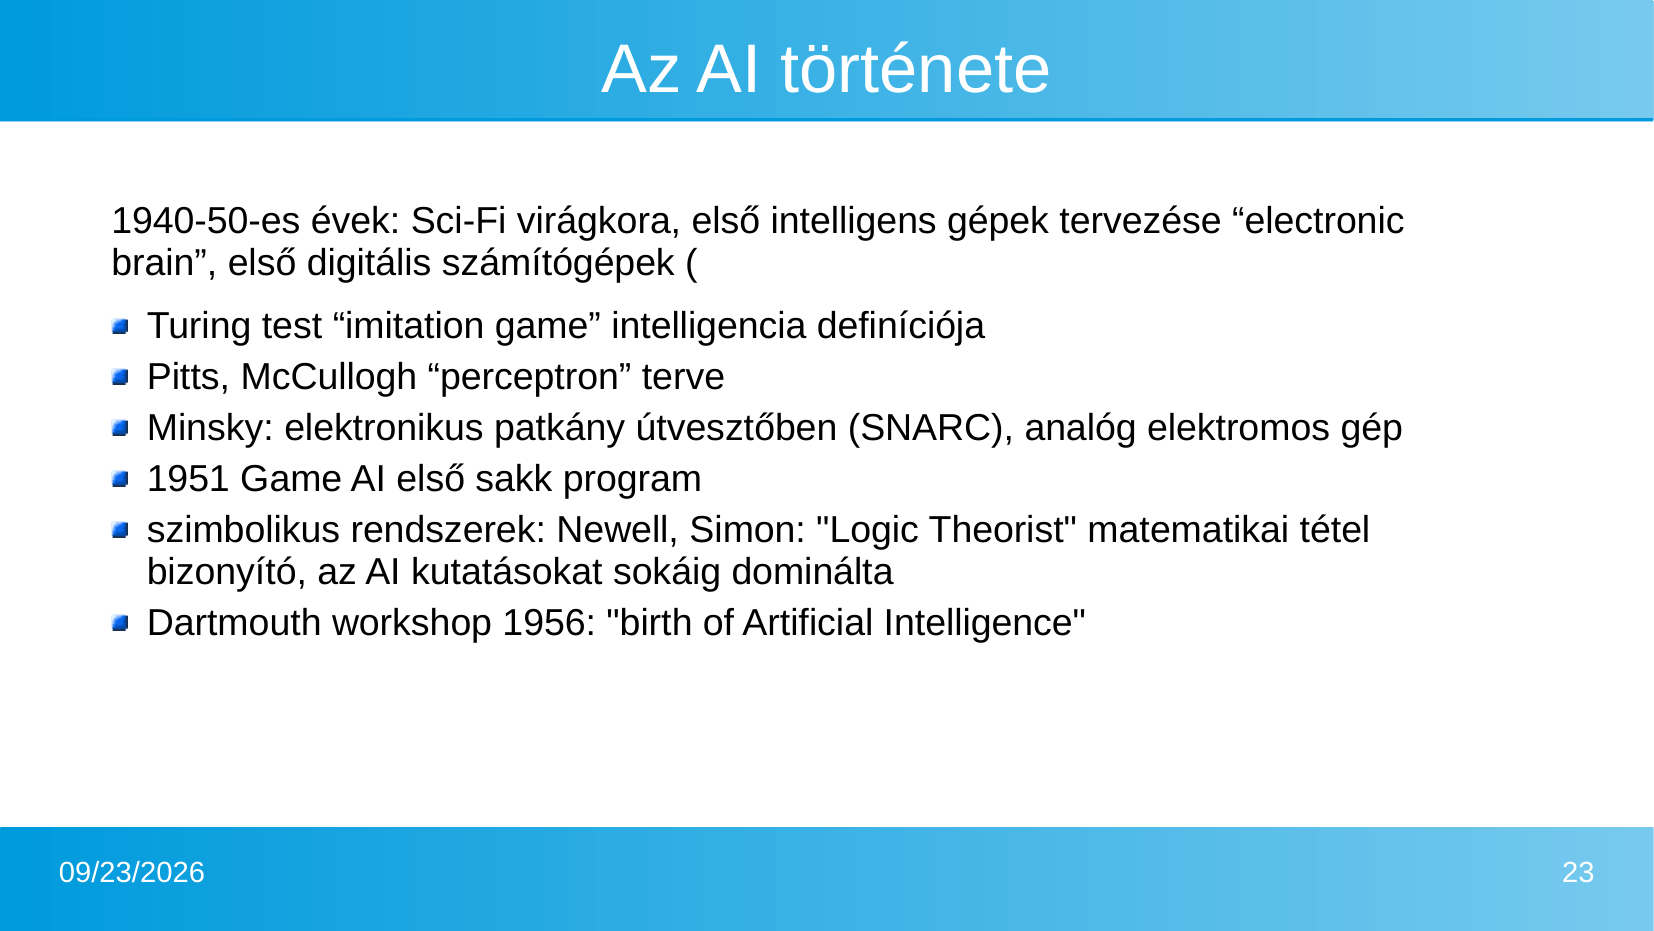

# Az AI története
1940-50-es évek: Sci-Fi virágkora, első intelligens gépek tervezése “electronic brain”, első digitális számítógépek (
Turing test “imitation game” intelligencia definíciója
Pitts, McCullogh “perceptron” terve
Minsky: elektronikus patkány útvesztőben (SNARC), analóg elektromos gép
1951 Game AI első sakk program
szimbolikus rendszerek: Newell, Simon: "Logic Theorist" matematikai tétel bizonyító, az AI kutatásokat sokáig dominálta
Dartmouth workshop 1956: "birth of Artificial Intelligence"
23